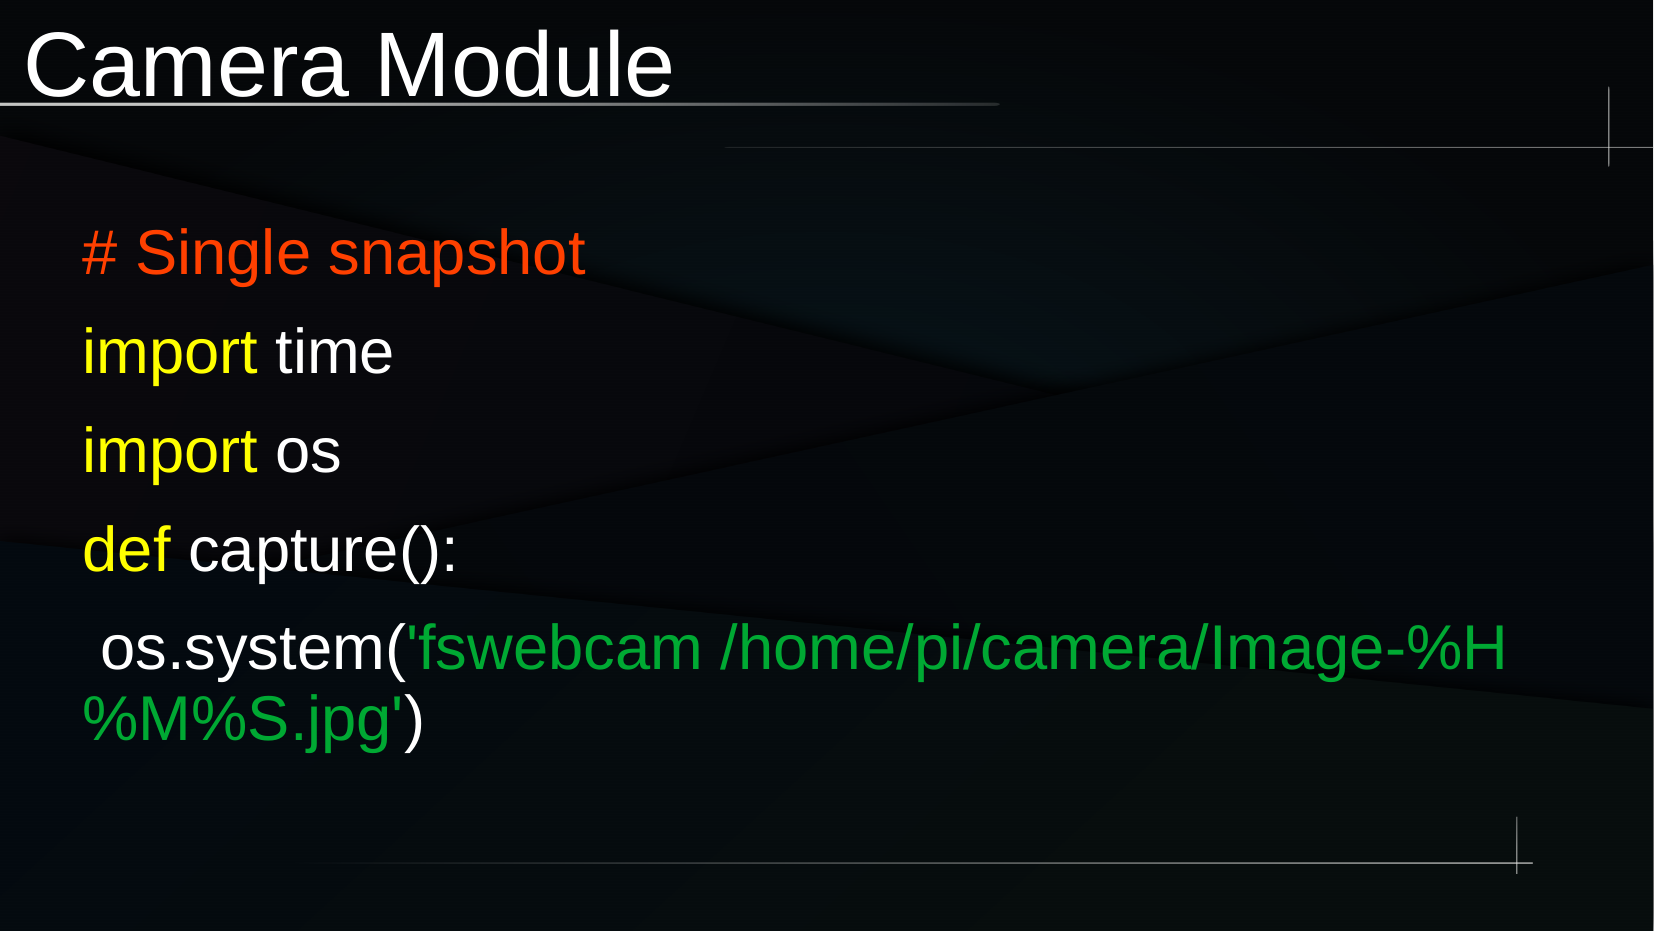

# Camera Module
# Single snapshot
import time
import os
def capture():
 os.system('fswebcam /home/pi/camera/Image-%H %M%S.jpg')